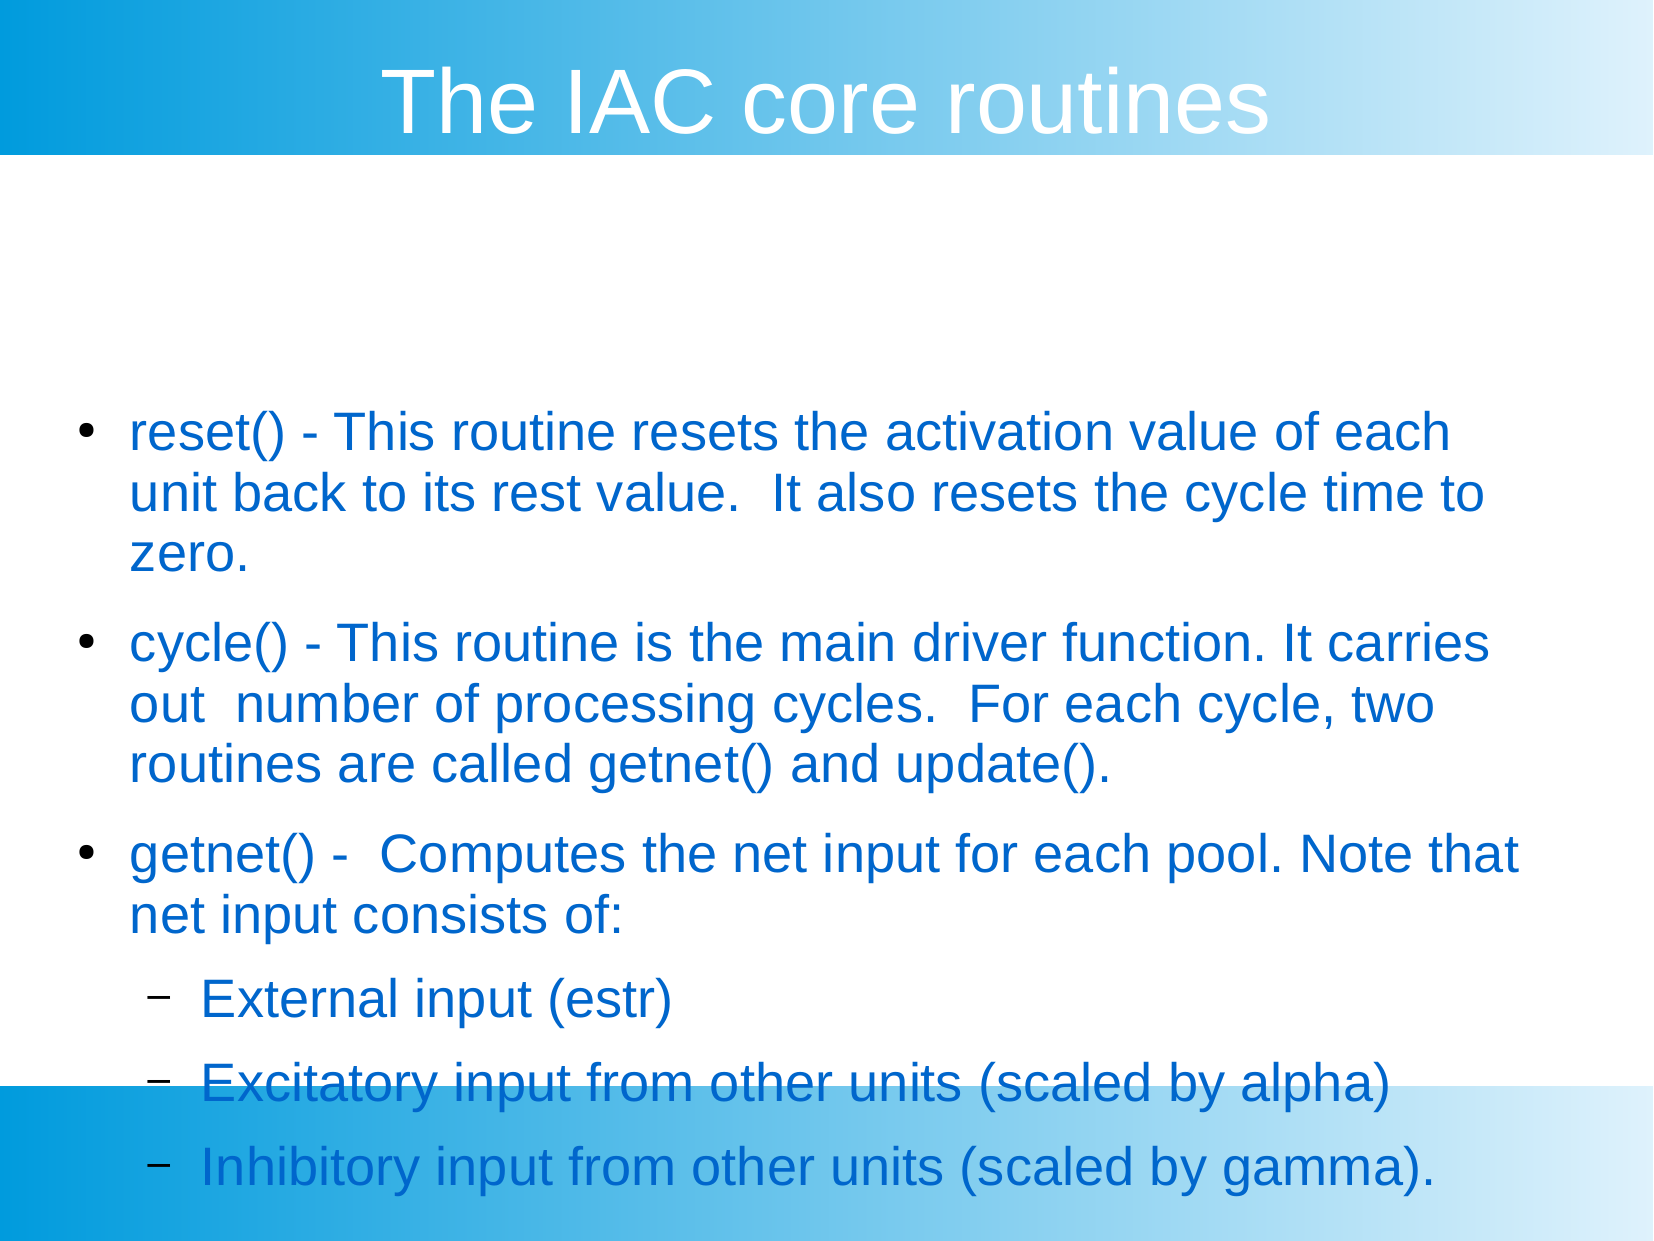

# The IAC core routines
reset() - This routine resets the activation value of each unit back to its rest value. It also resets the cycle time to zero.
cycle() - This routine is the main driver function. It carries out number of processing cycles. For each cycle, two routines are called getnet() and update().
getnet() - Computes the net input for each pool. Note that net input consists of:
External input (estr)
Excitatory input from other units (scaled by alpha)
Inhibitory input from other units (scaled by gamma).